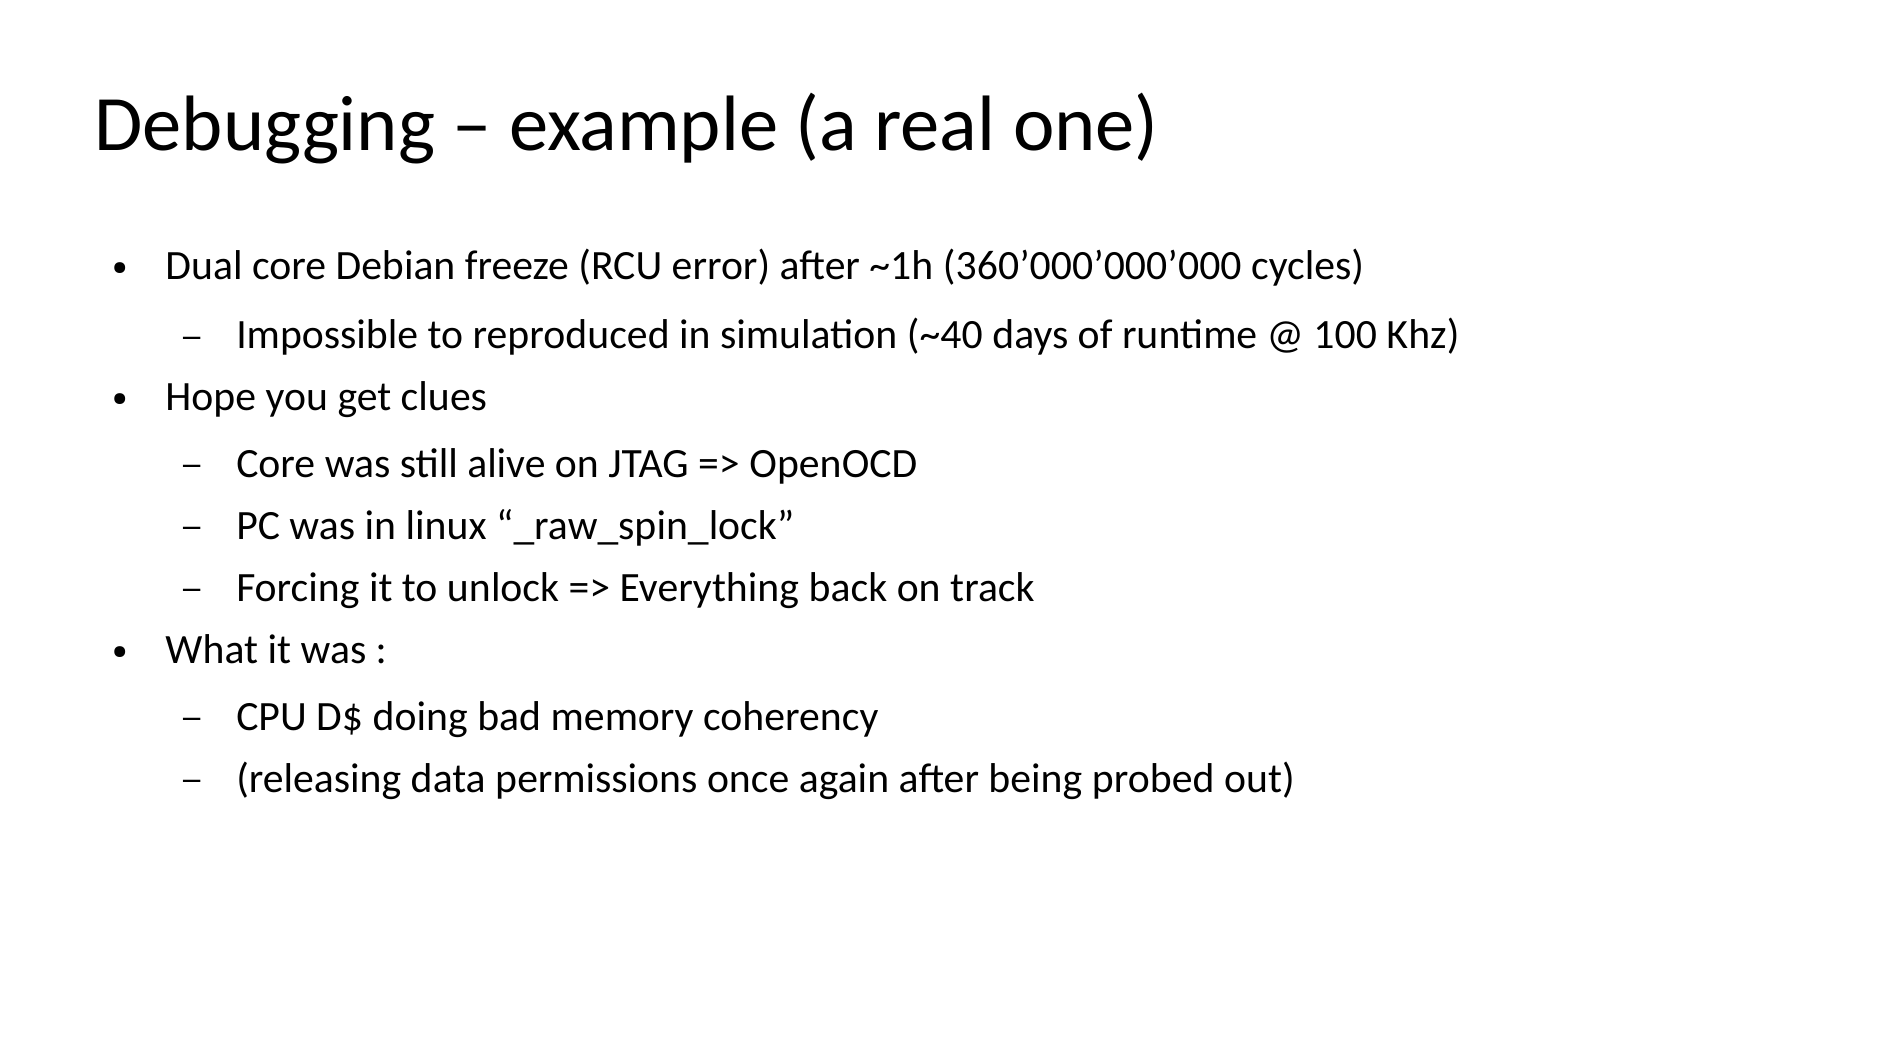

# Debugging – example (a real one)
Dual core Debian freeze (RCU error) after ~1h (360’000’000’000 cycles)
Impossible to reproduced in simulation (~40 days of runtime @ 100 Khz)
Hope you get clues
Core was still alive on JTAG => OpenOCD
PC was in linux “_raw_spin_lock”
Forcing it to unlock => Everything back on track
What it was :
CPU D$ doing bad memory coherency
(releasing data permissions once again after being probed out)